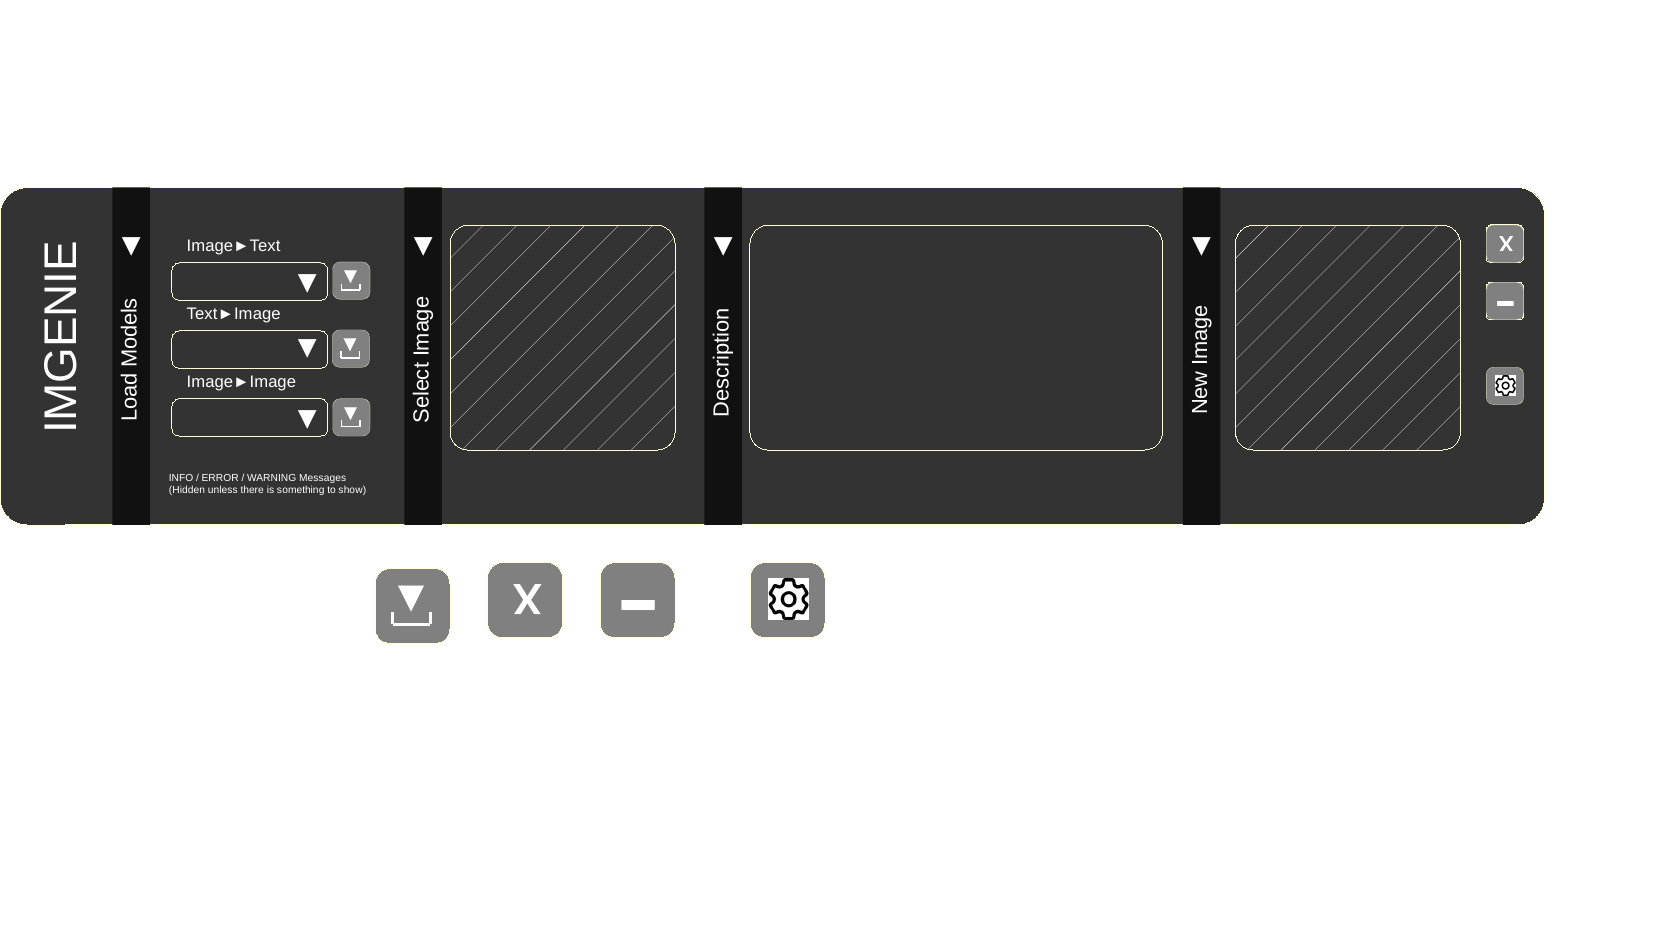

►
►
►
►
Image►Text
►
Text►Image
IMGENIE
►
Load Models
Select Image
New Image
Description
Image►Image
►
INFO / ERROR / WARNING Messages (Hidden unless there is something to show)
►
X
▬